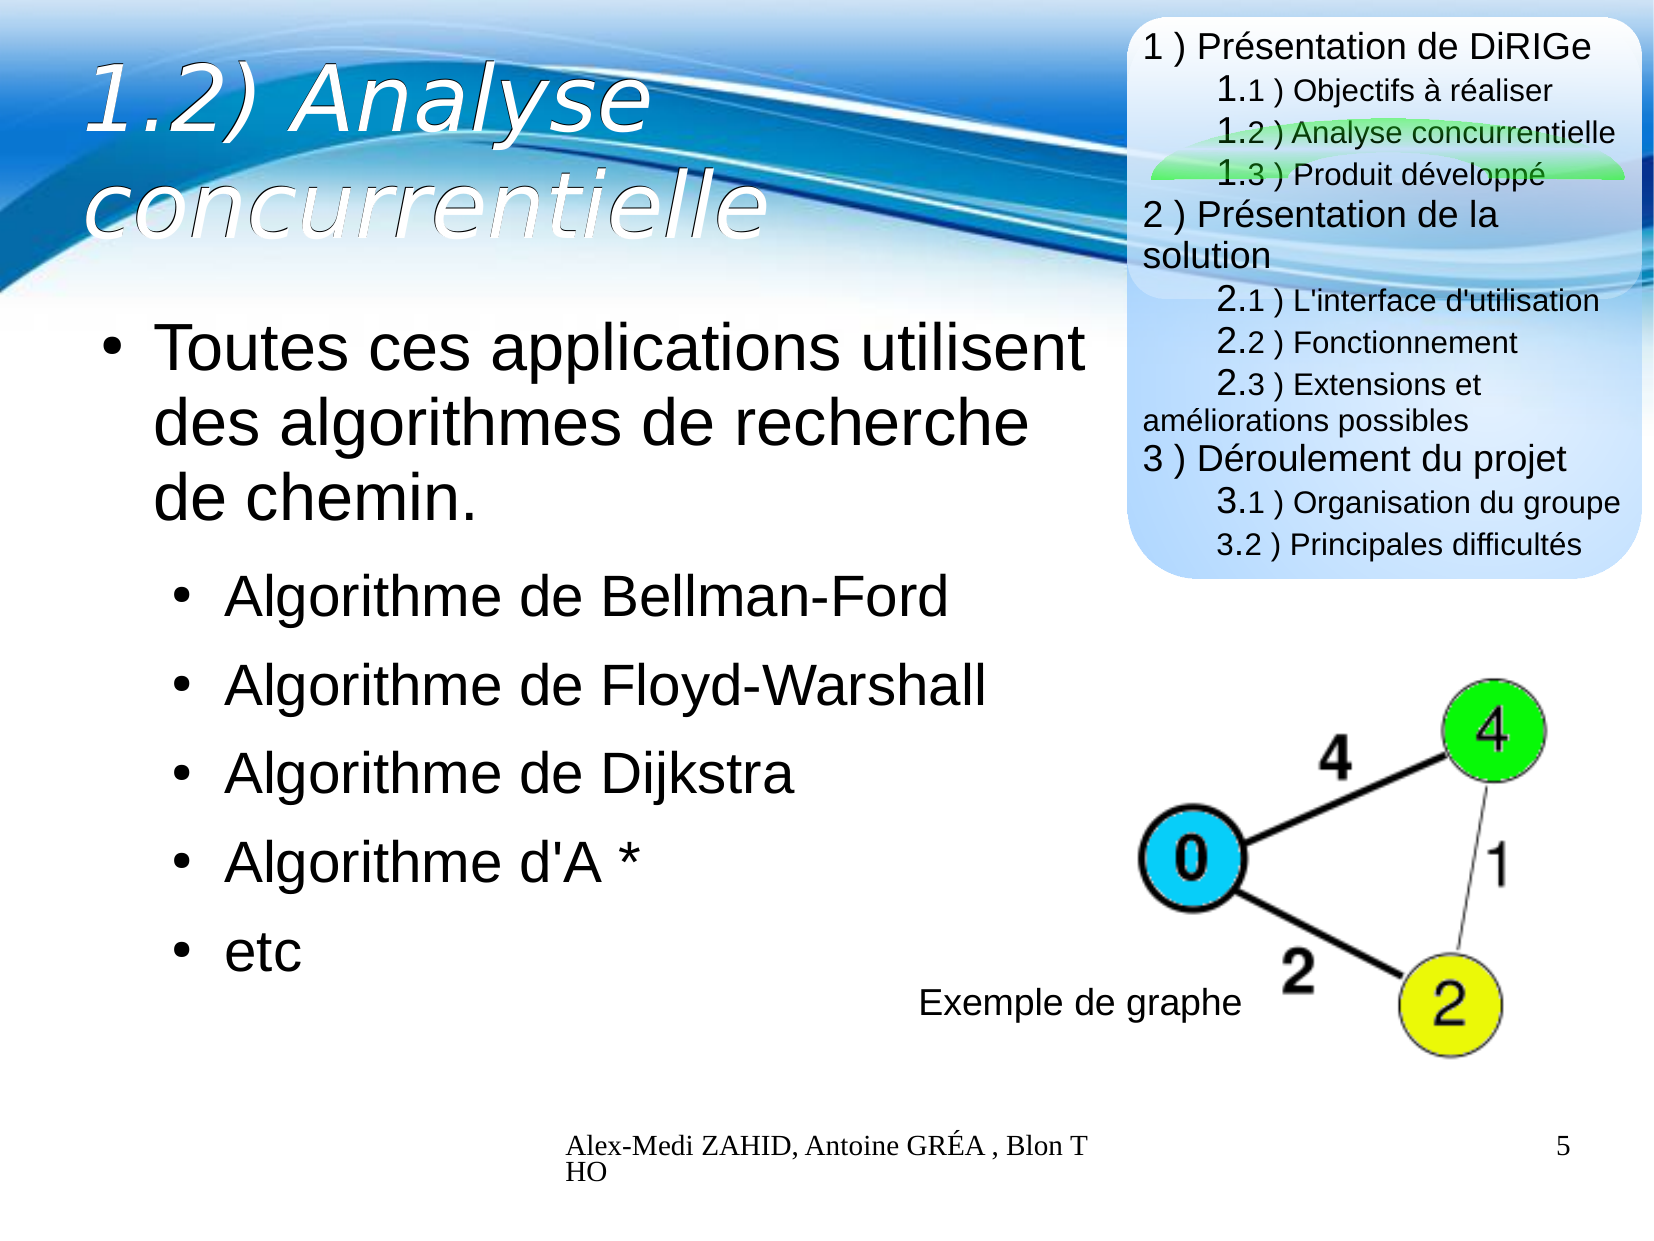

# 1.2) Analyse concurrentielle
Toutes ces applications utilisent
des algorithmes de recherche
de chemin.
Algorithme de Bellman-Ford
Algorithme de Floyd-Warshall
Algorithme de Dijkstra
Algorithme d'A *
etc
Exemple de graphe
Alex-Medi ZAHID, Antoine GRÉA , Blon THO
5